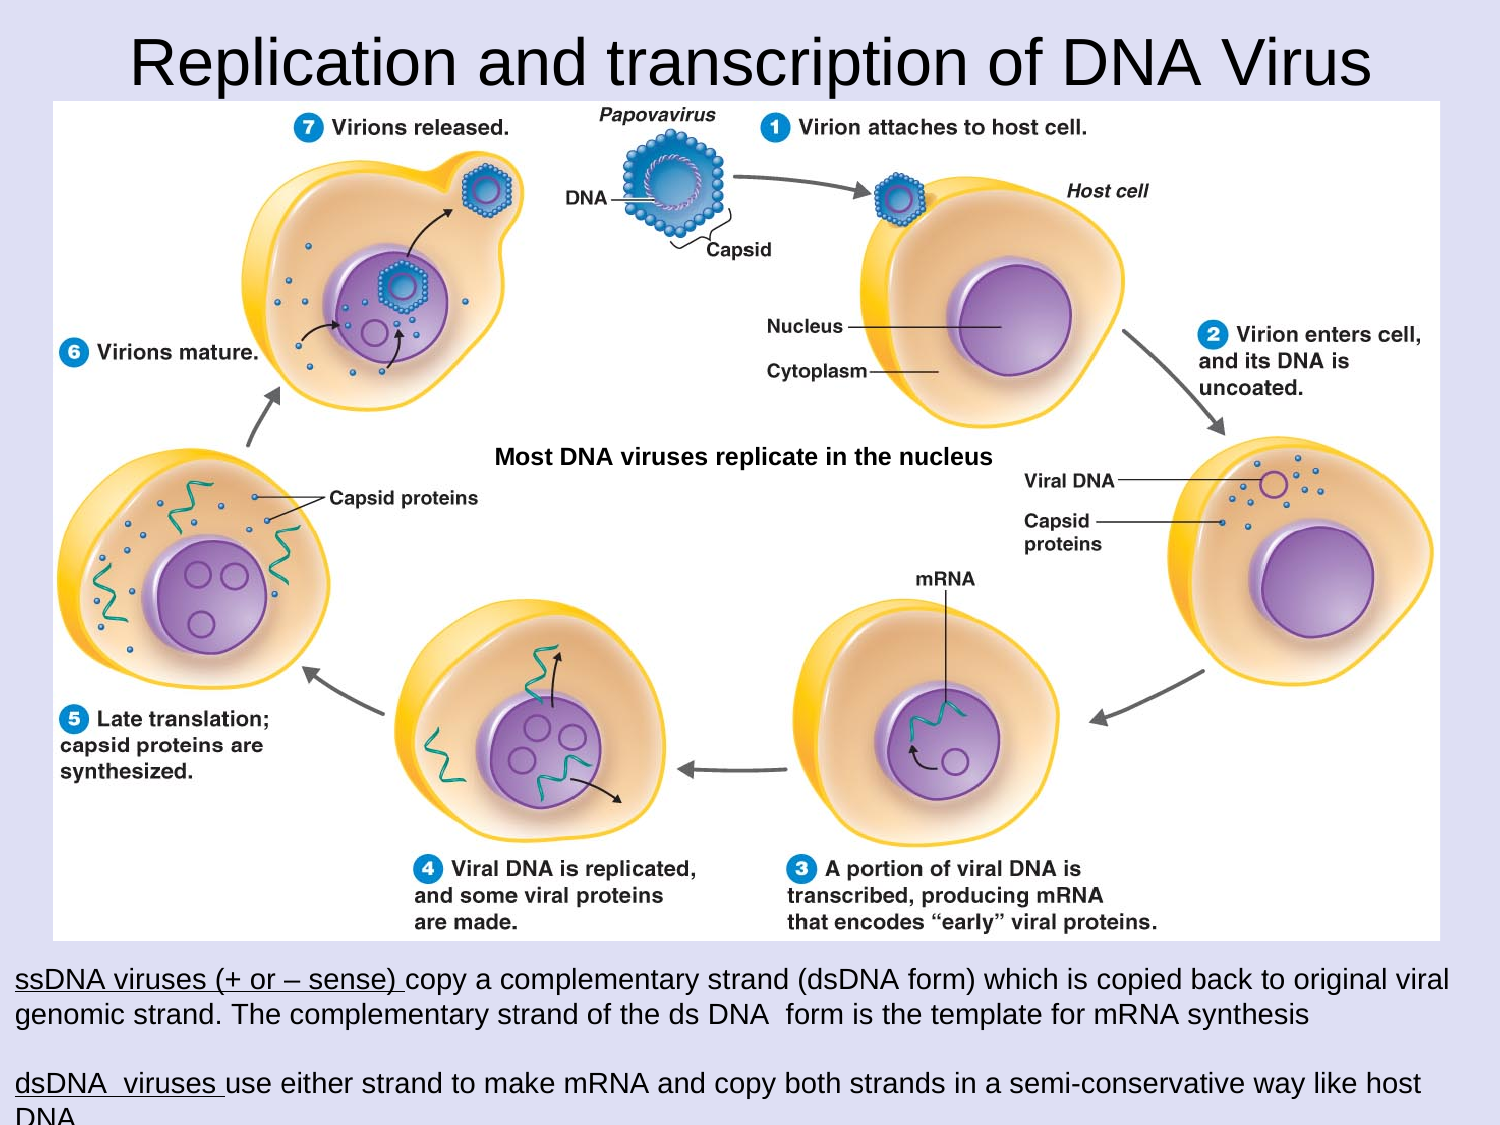

# Replication and transcription of DNA Virus
Most DNA viruses replicate in the nucleus
ssDNA viruses (+ or – sense) copy a complementary strand (dsDNA form) which is copied back to original viral genomic strand. The complementary strand of the ds DNA form is the template for mRNA synthesis
dsDNA viruses use either strand to make mRNA and copy both strands in a semi-conservative way like host DNA